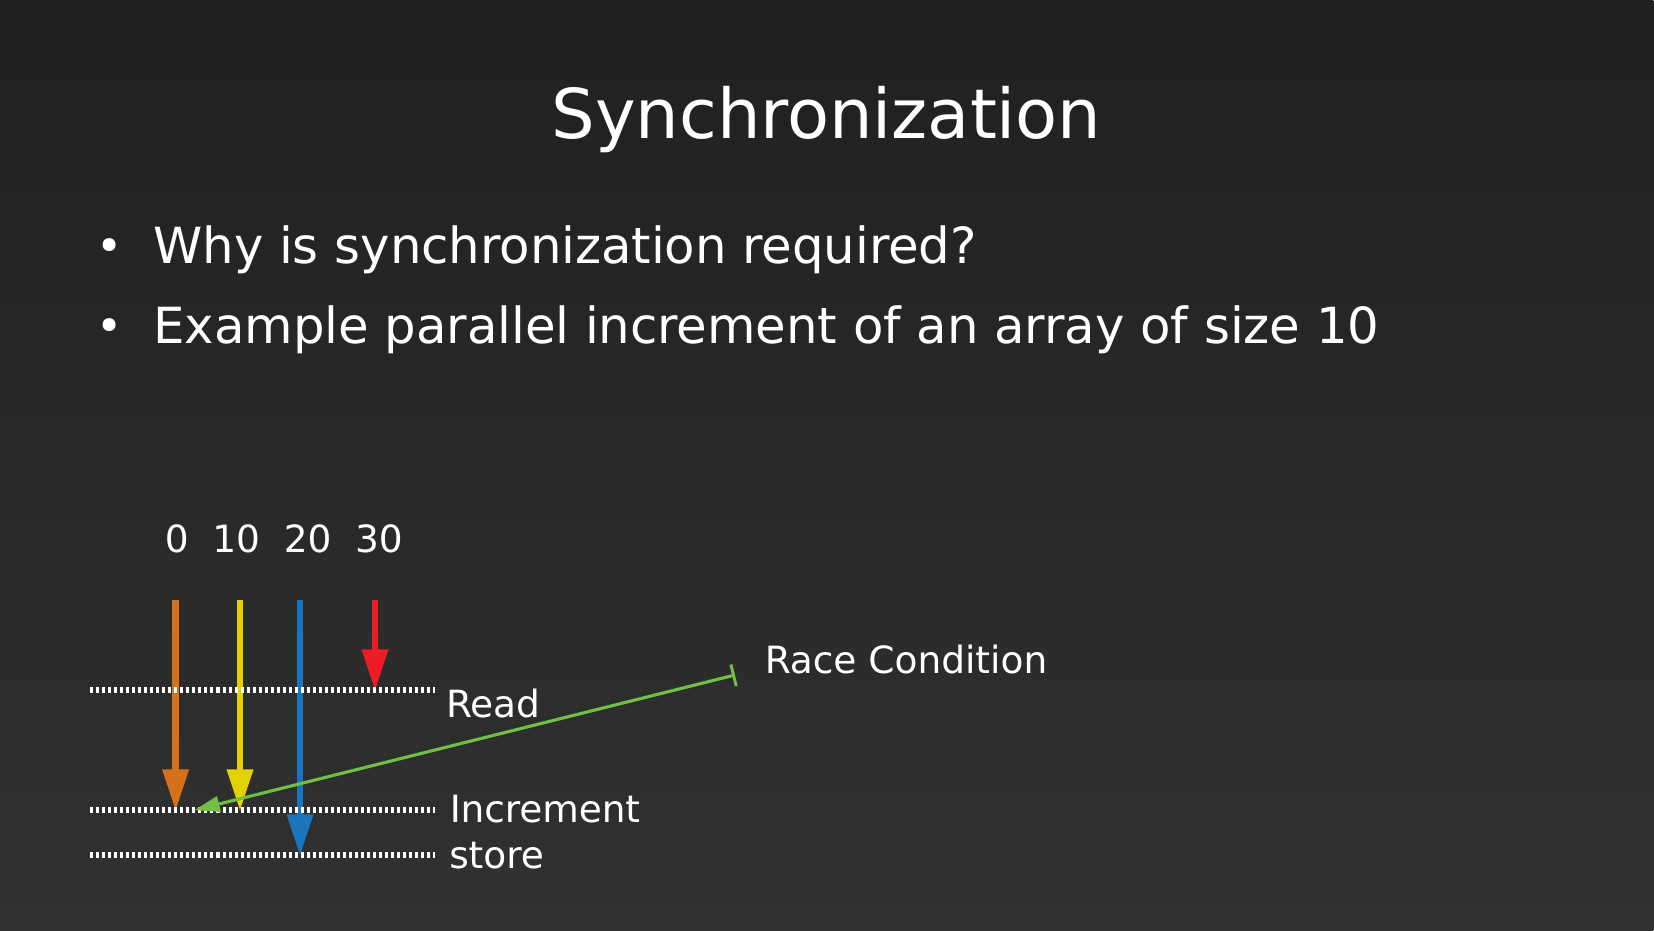

# Synchronization
Why is synchronization required?
Example parallel increment of an array of size 10
0 10 20 30
Race Condition
Read
Increment
store